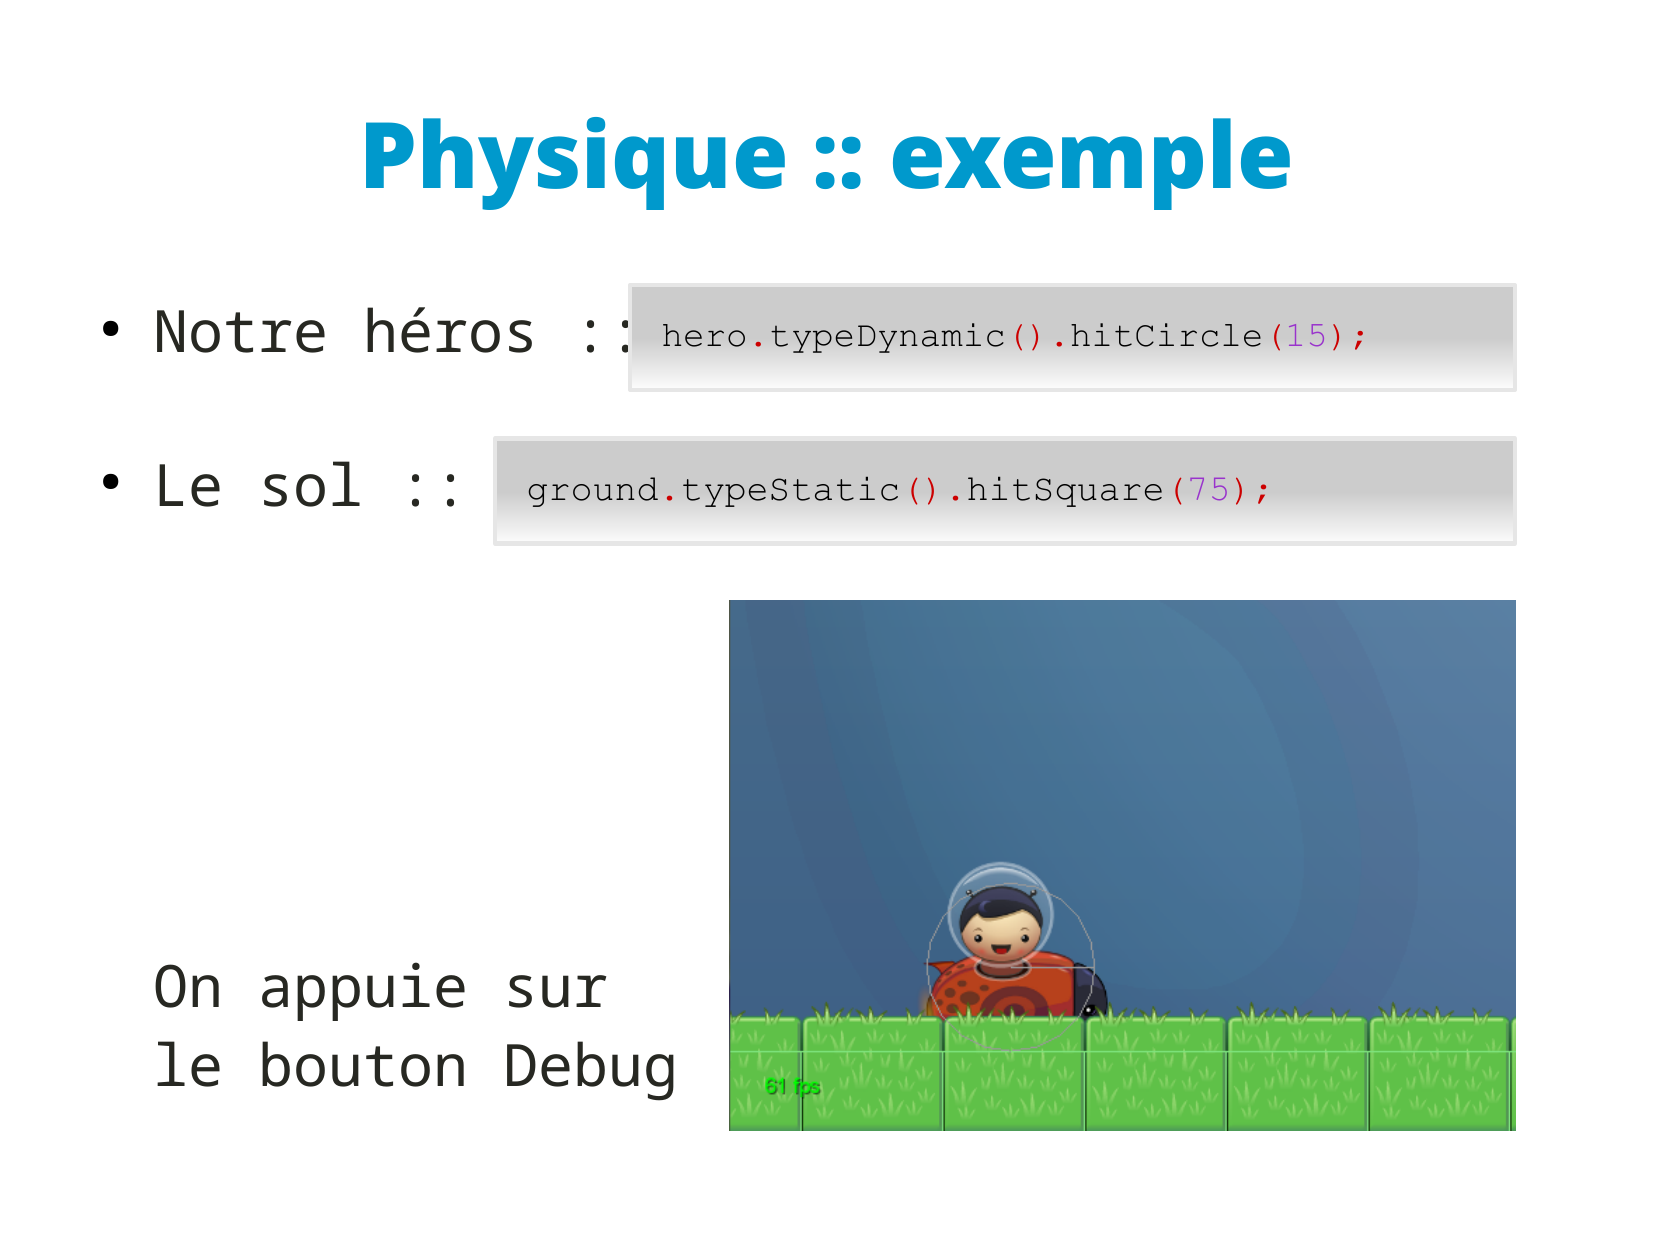

# Physique :: exemple
hero.typeDynamic().hitCircle(15);
Notre héros ::
ground.typeStatic().hitSquare(75);
Le sol ::
On appuie sur le bouton Debug